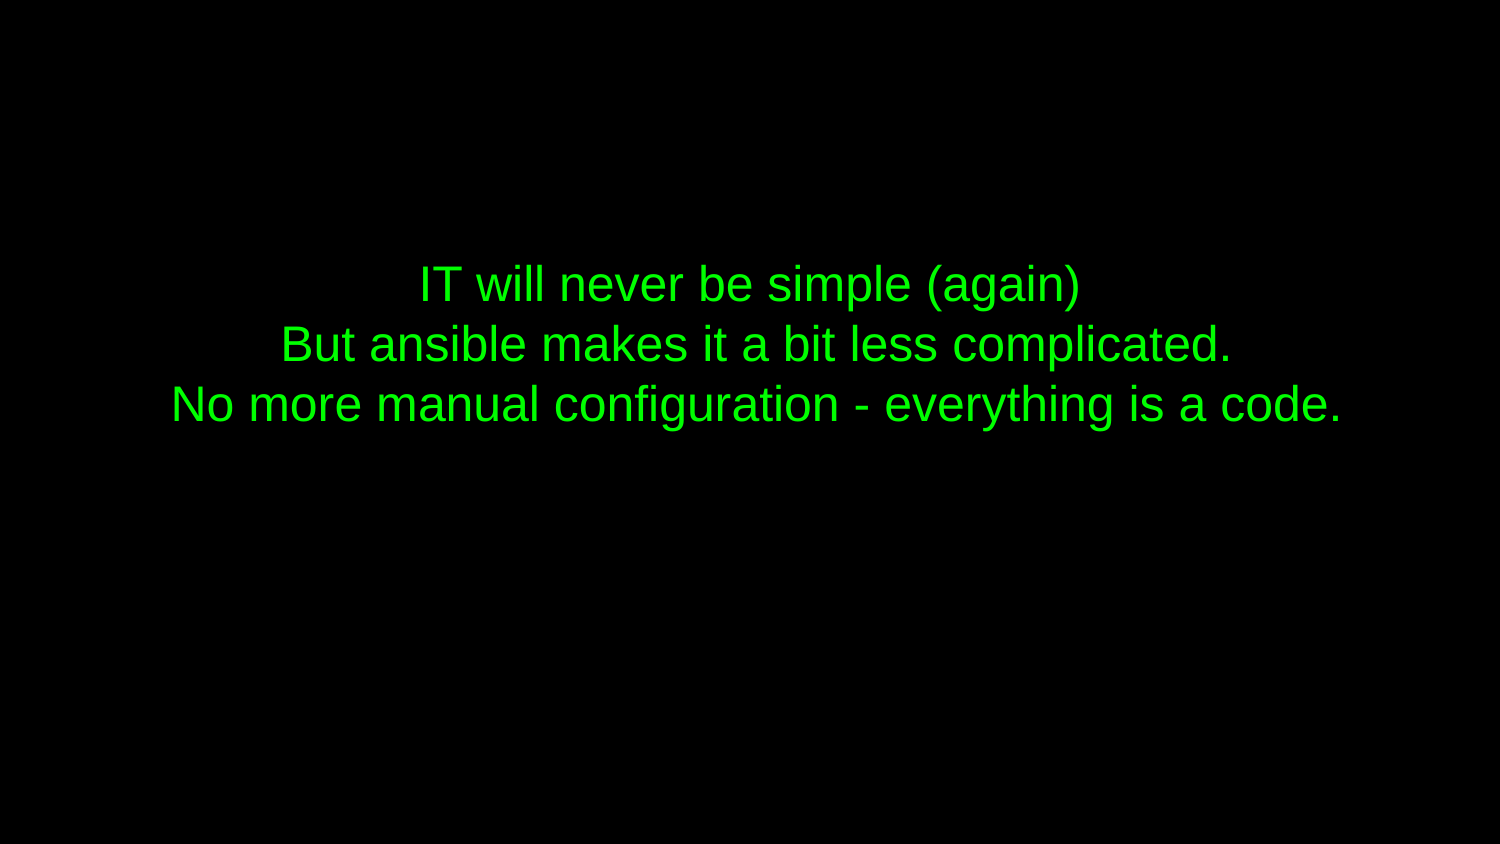

# IT will never be simple (again)
 But ansible makes it a bit less complicated.
 No more manual configuration - everything is a code.